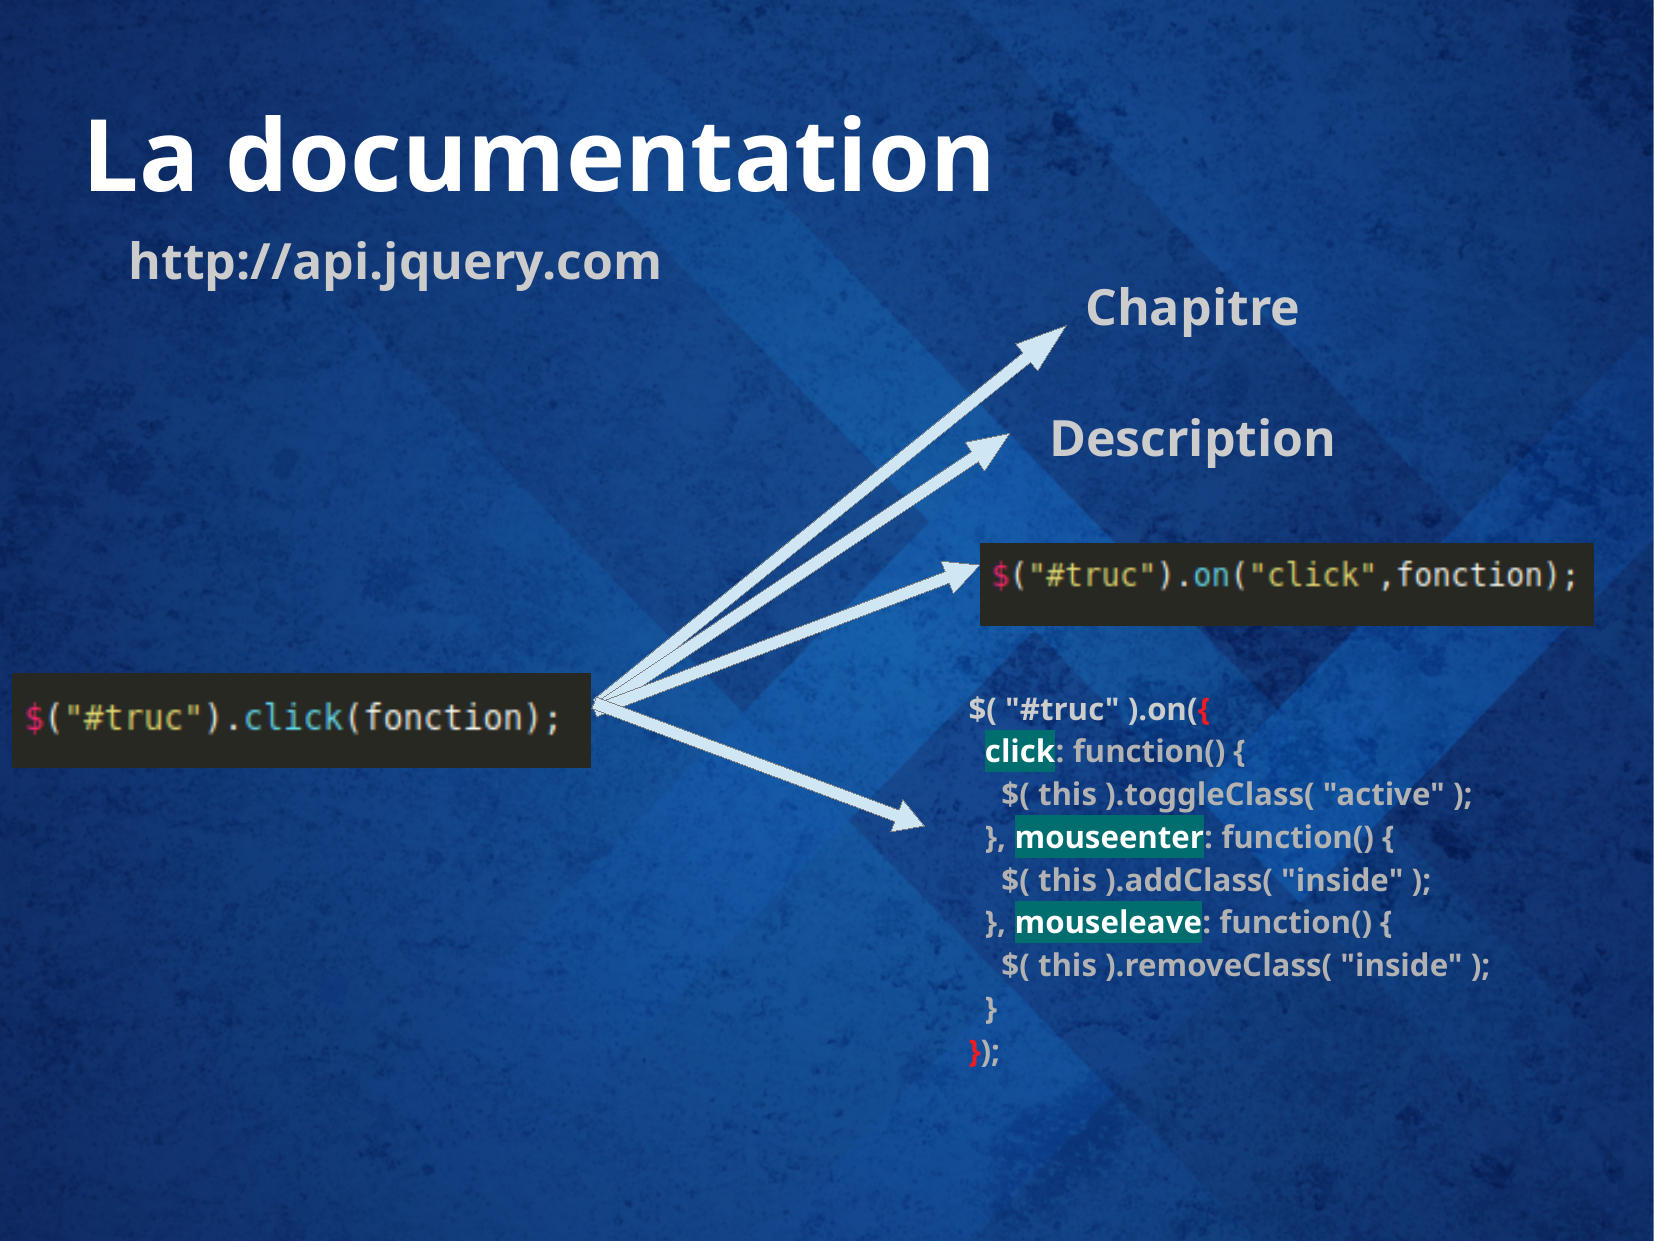

# La documentation
http://api.jquery.com
Chapitre
Description
$( "#truc" ).on({
 click: function() {
 $( this ).toggleClass( "active" );
 }, mouseenter: function() {
 $( this ).addClass( "inside" );
 }, mouseleave: function() {
 $( this ).removeClass( "inside" );
 }
});